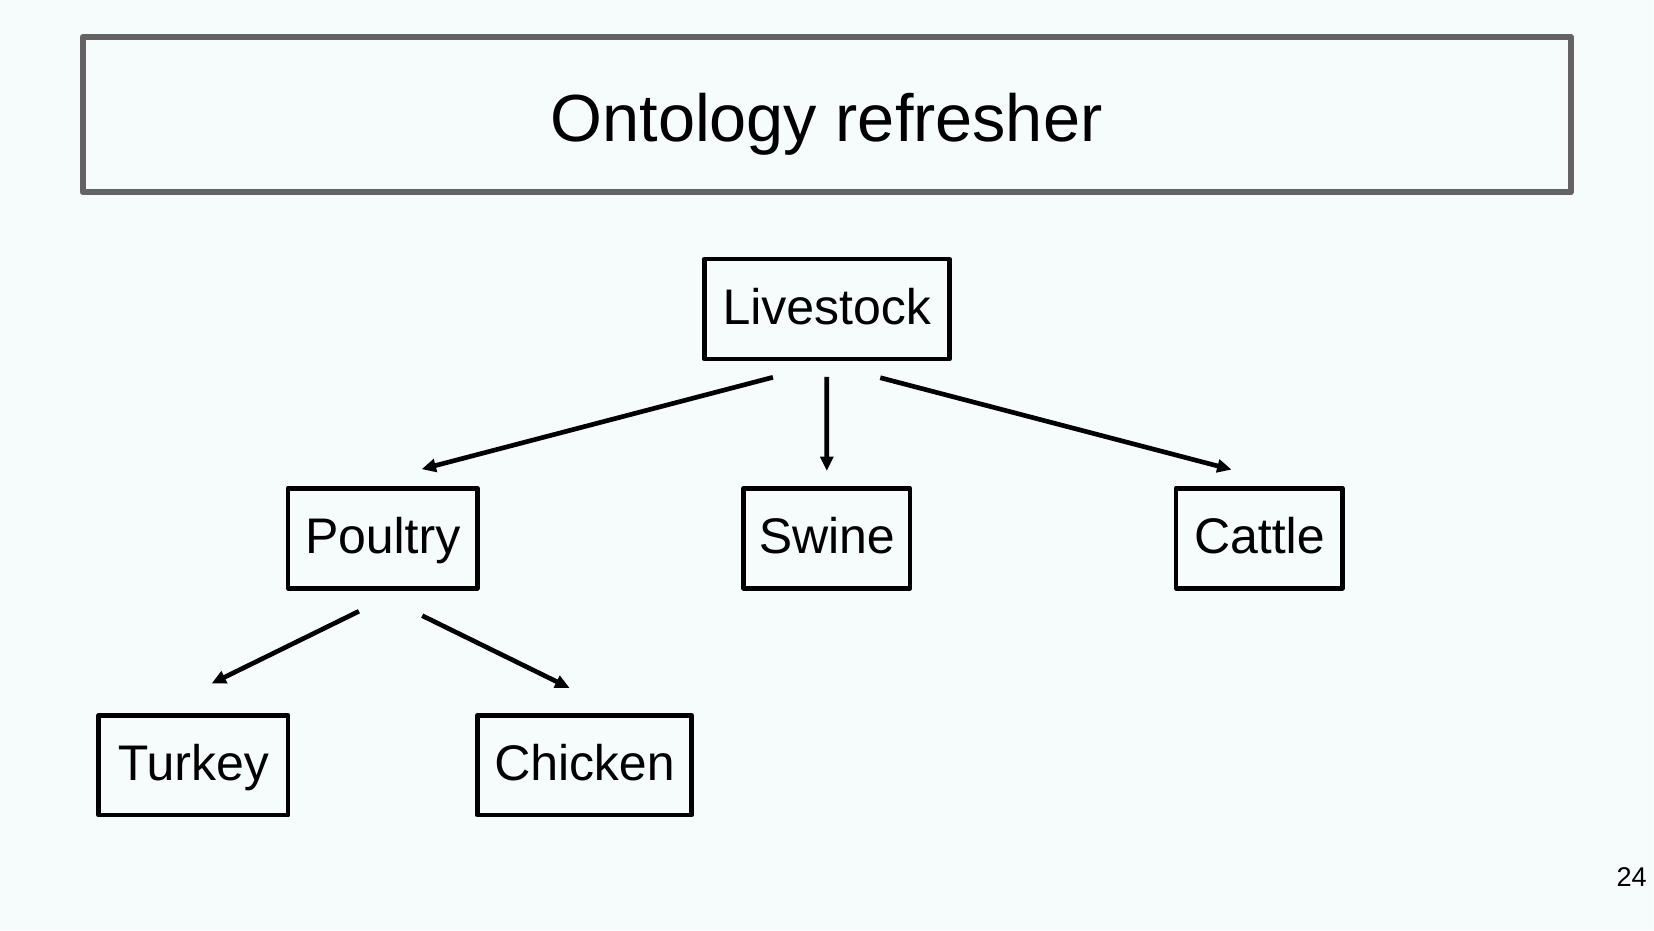

Ontology refresher
Livestock
Poultry
Swine
Cattle
Turkey
Chicken